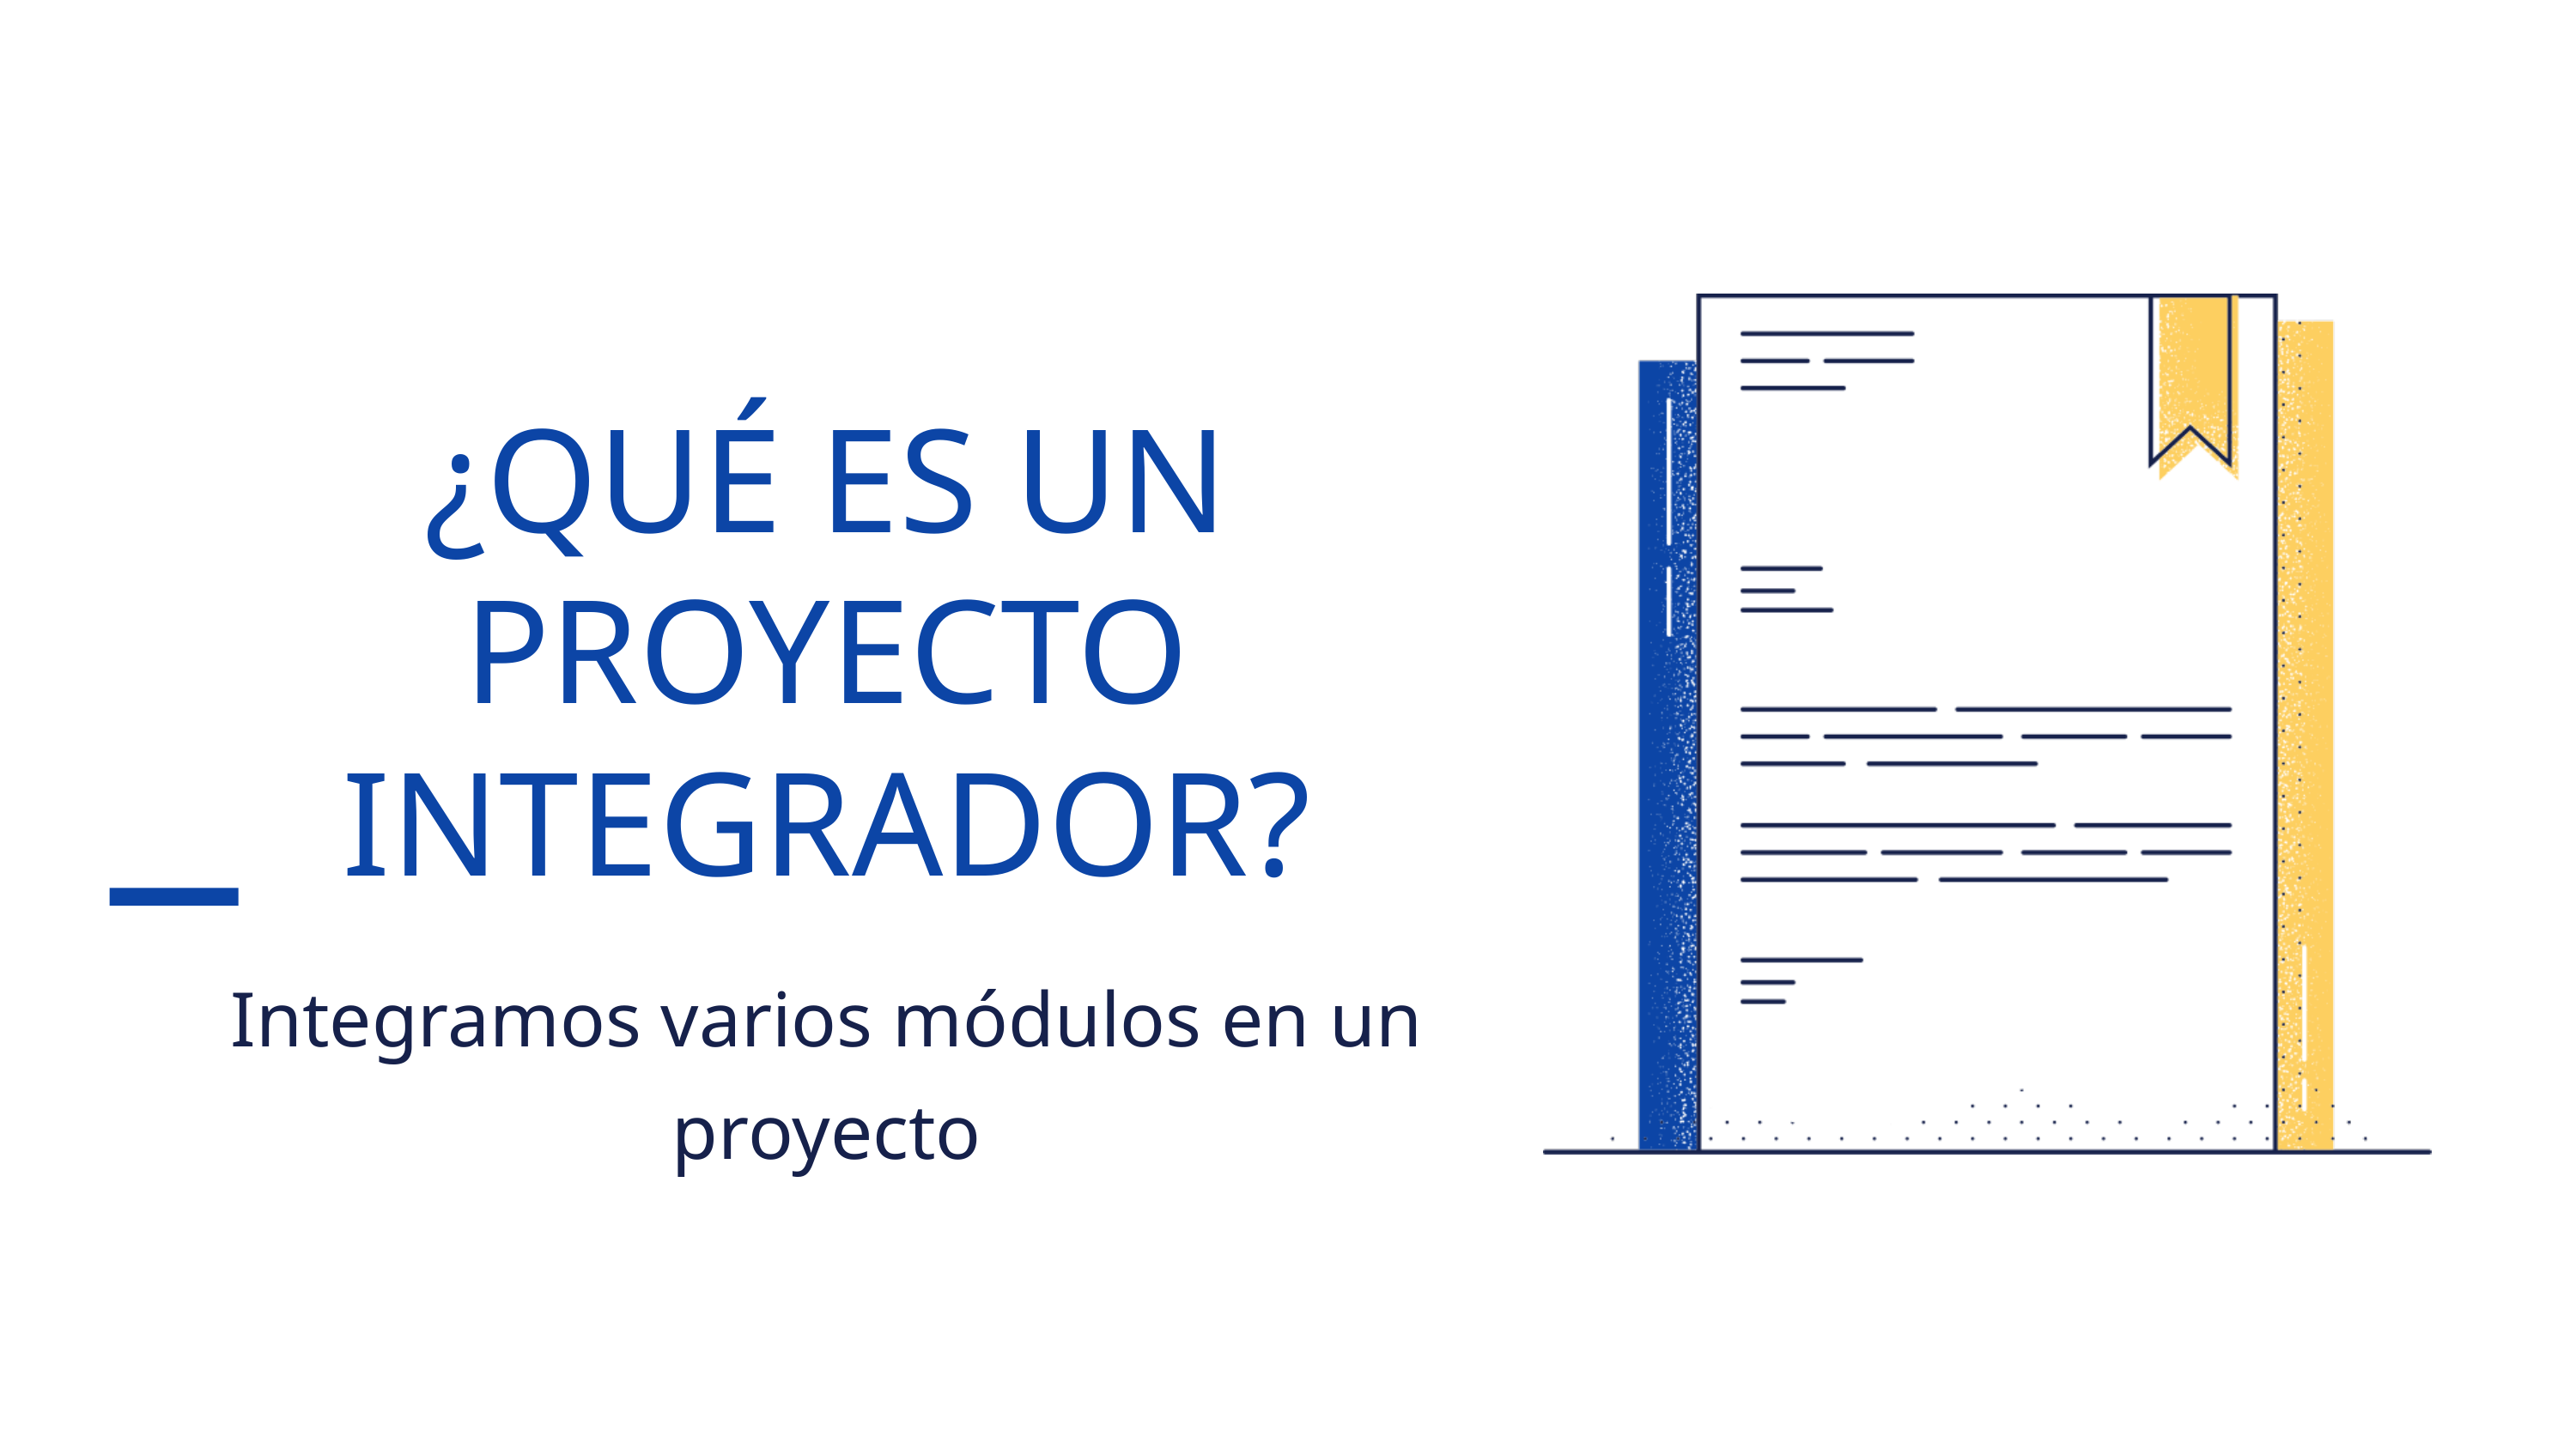

¿QUÉ ES UN PROYECTO INTEGRADOR?
Integramos varios módulos en un proyecto